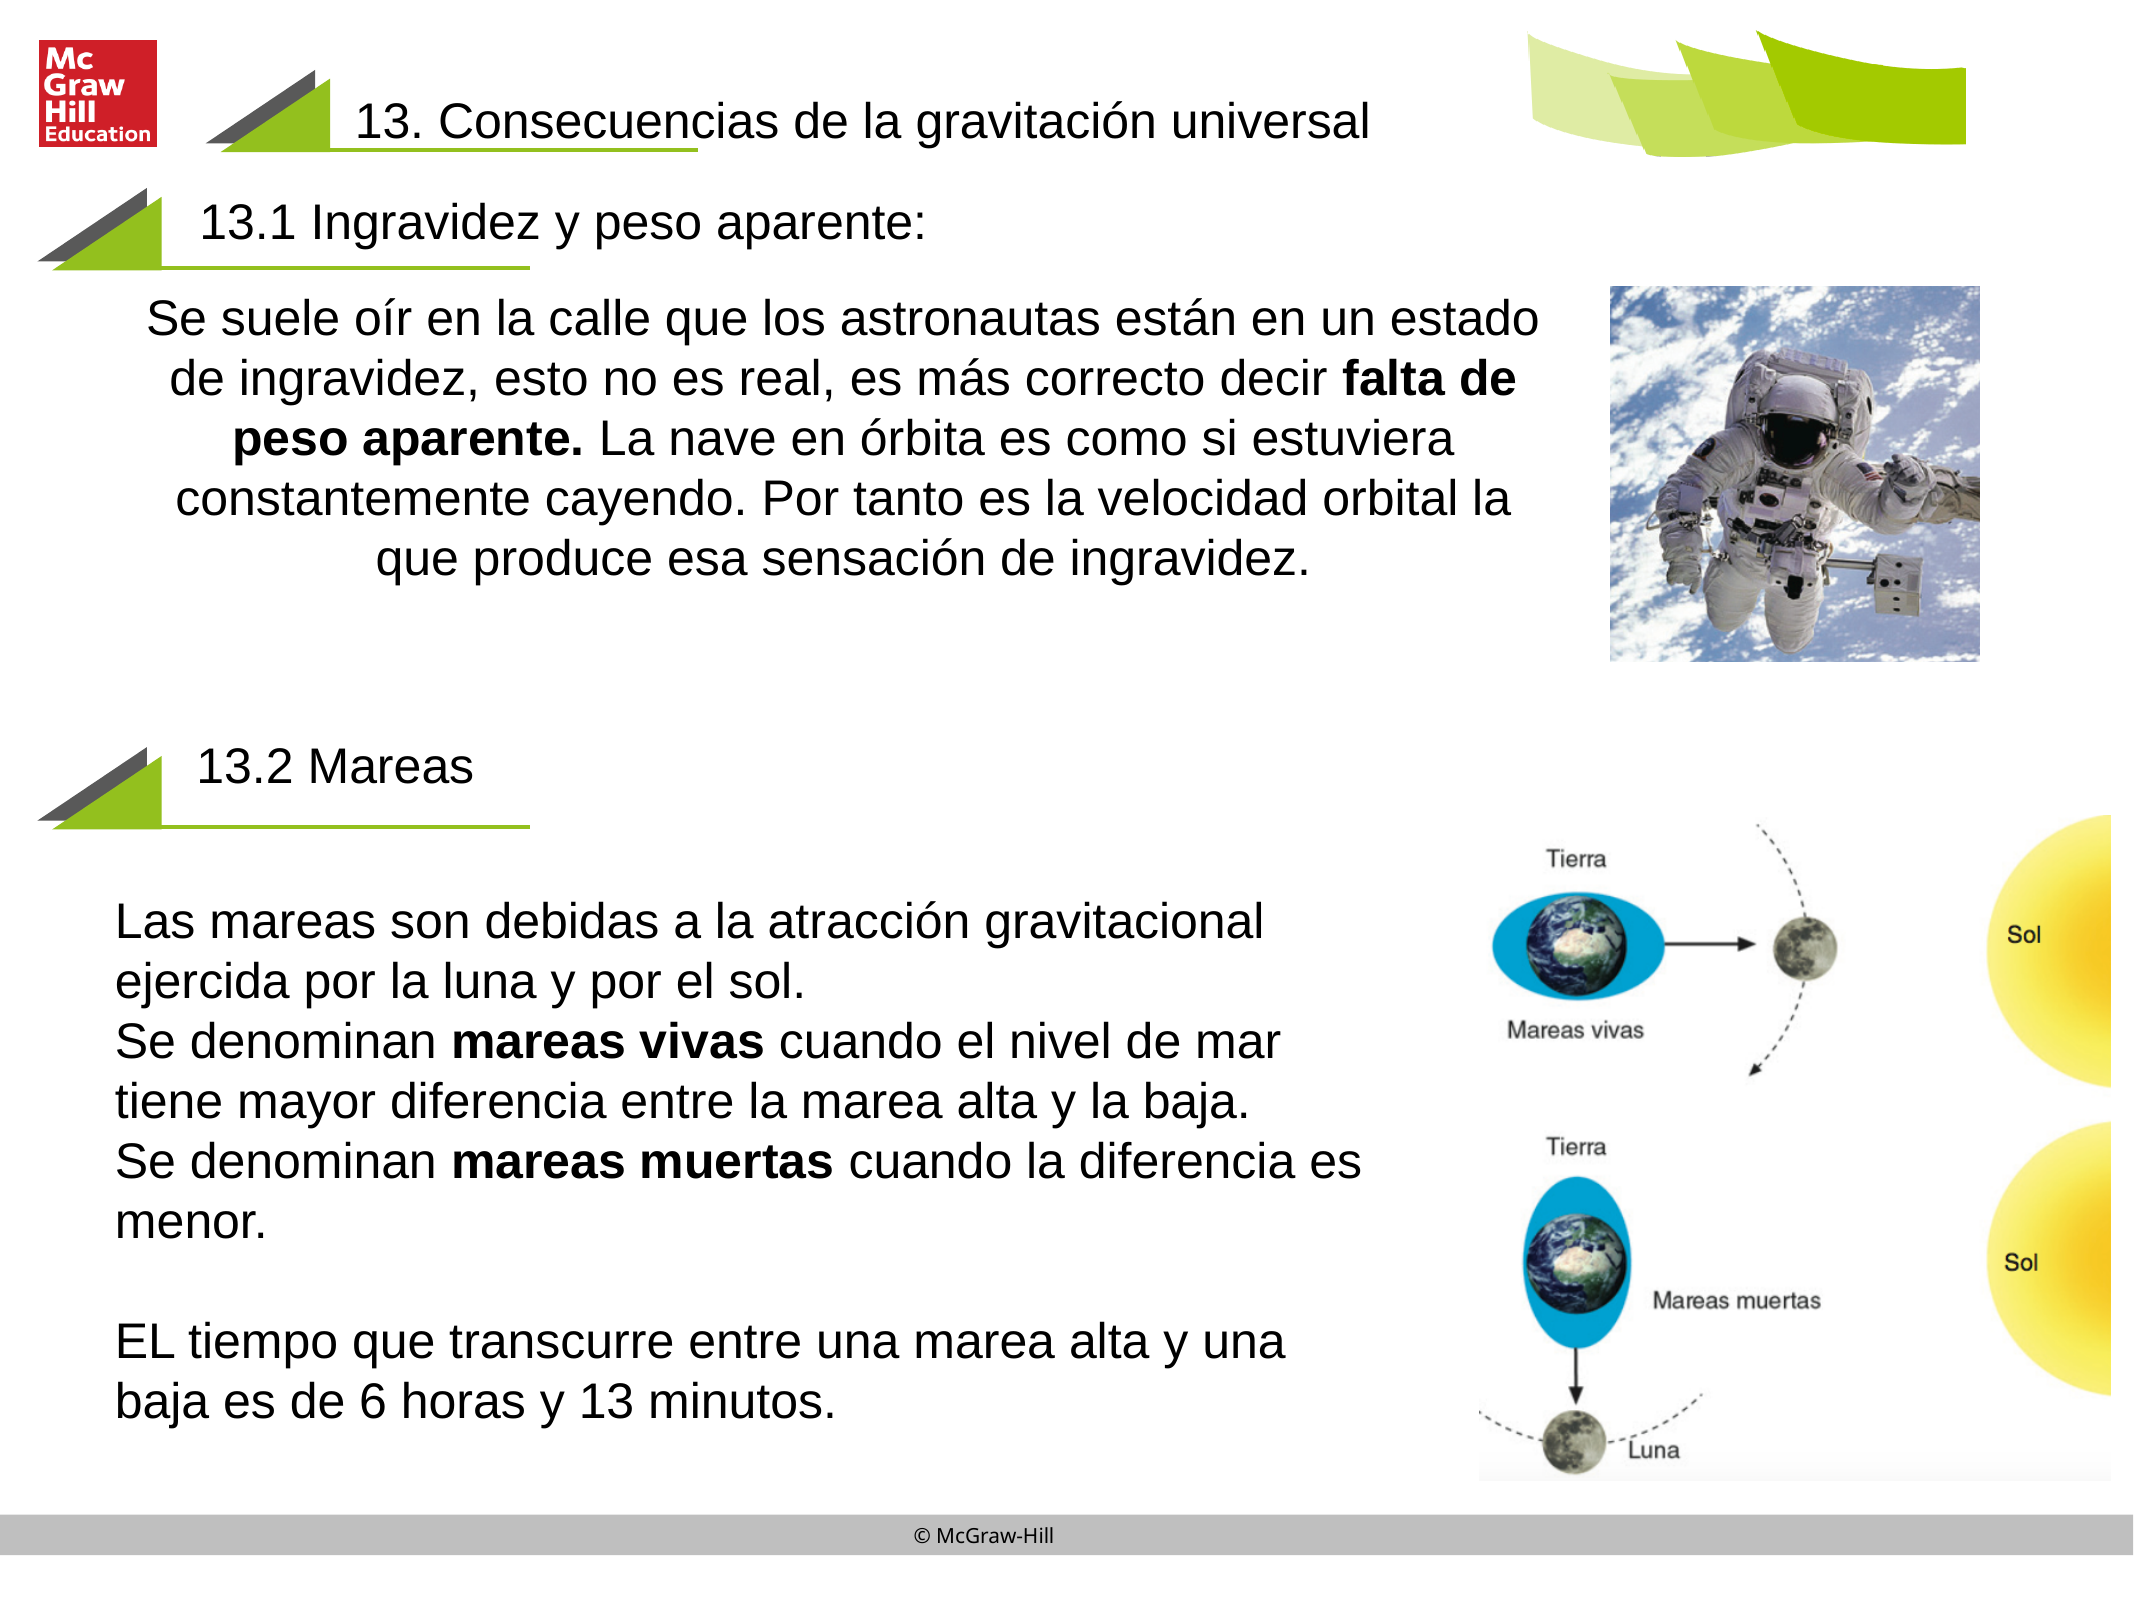

13. Consecuencias de la gravitación universal
13.1 Ingravidez y peso aparente:
Se suele oír en la calle que los astronautas están en un estado de ingravidez, esto no es real, es más correcto decir falta de peso aparente. La nave en órbita es como si estuviera constantemente cayendo. Por tanto es la velocidad orbital la que produce esa sensación de ingravidez.
13.2 Mareas
Las mareas son debidas a la atracción gravitacional ejercida por la luna y por el sol.
Se denominan mareas vivas cuando el nivel de mar tiene mayor diferencia entre la marea alta y la baja.
Se denominan mareas muertas cuando la diferencia es menor.
EL tiempo que transcurre entre una marea alta y una baja es de 6 horas y 13 minutos.
© McGraw-Hill